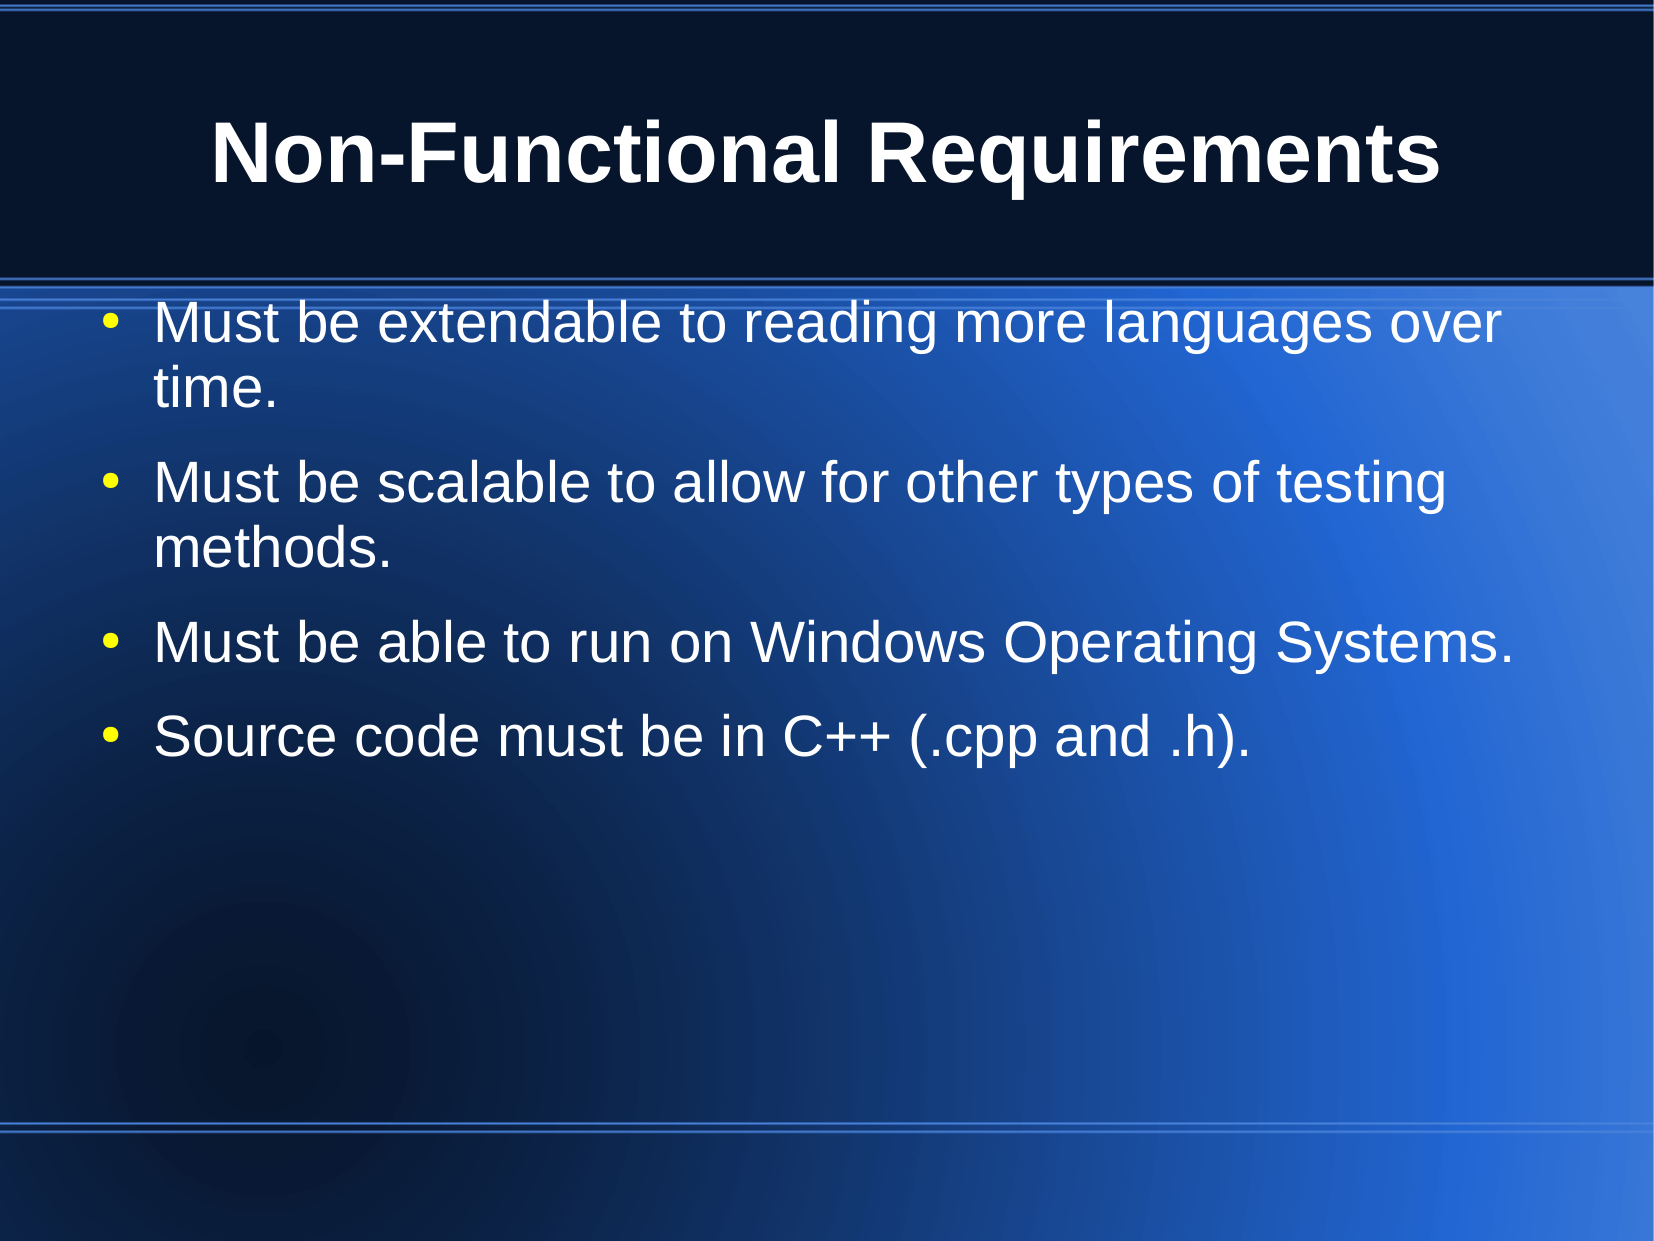

# Non-Functional Requirements
Must be extendable to reading more languages over time.
Must be scalable to allow for other types of testing methods.
Must be able to run on Windows Operating Systems.
Source code must be in C++ (.cpp and .h).